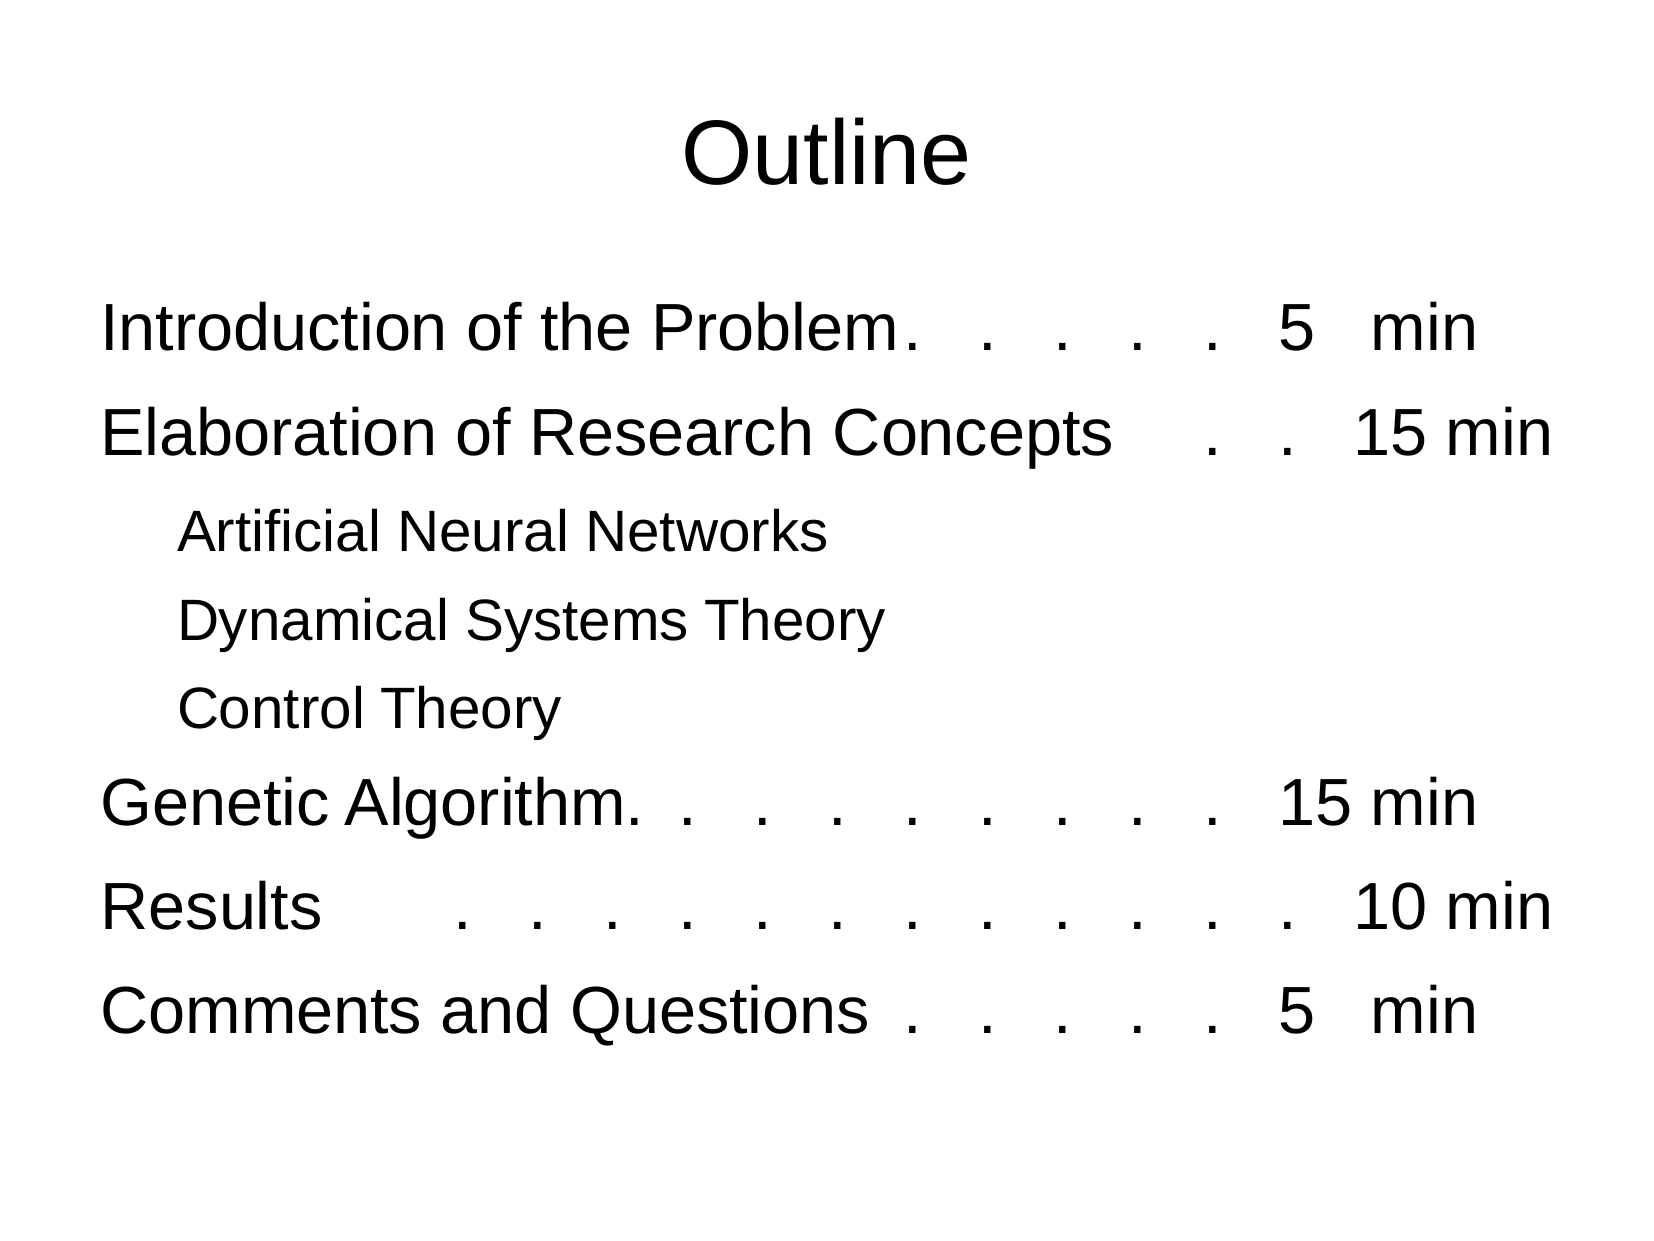

# Outline
Introduction of the Problem	.	.	.	.	.	5 min
Elaboration of Research Concepts 	.	.	15 min
Artificial Neural Networks
Dynamical Systems Theory
Control Theory
Genetic Algorithm.	.	.	.	.	.	.	.	.	15 min
Results		.	.	.	.	.	.	.	.	.	.	.	.	10 min
Comments and Questions 	.	.	.	.	.	5 min